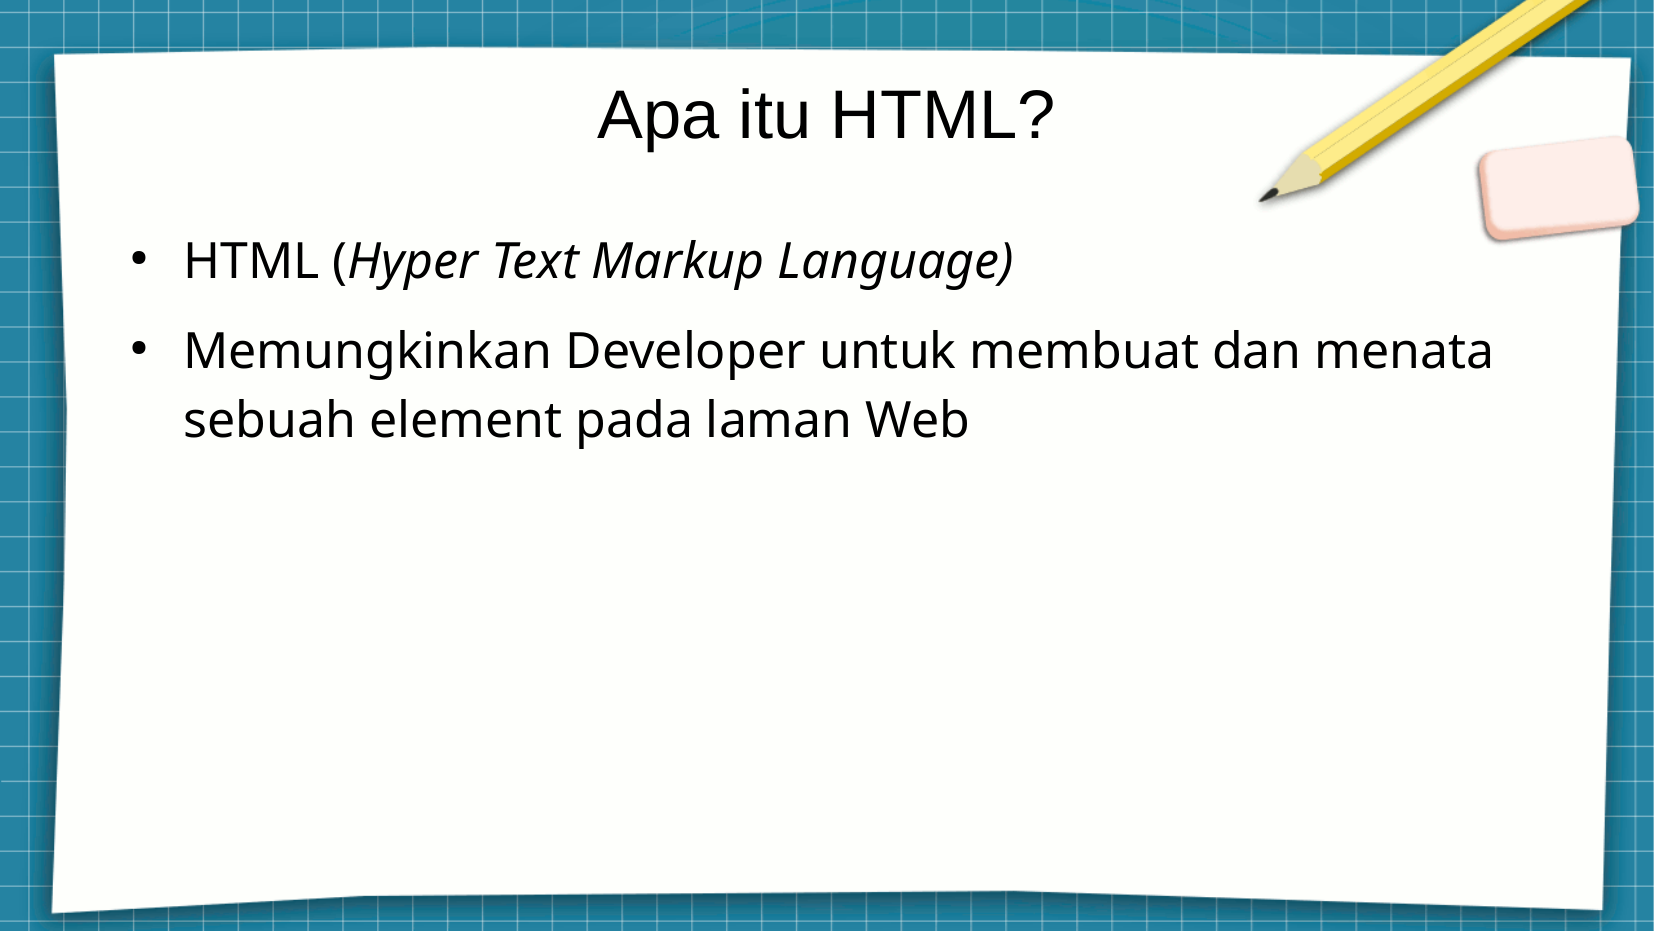

# Apa itu HTML?
HTML (Hyper Text Markup Language)
Memungkinkan Developer untuk membuat dan menata sebuah element pada laman Web